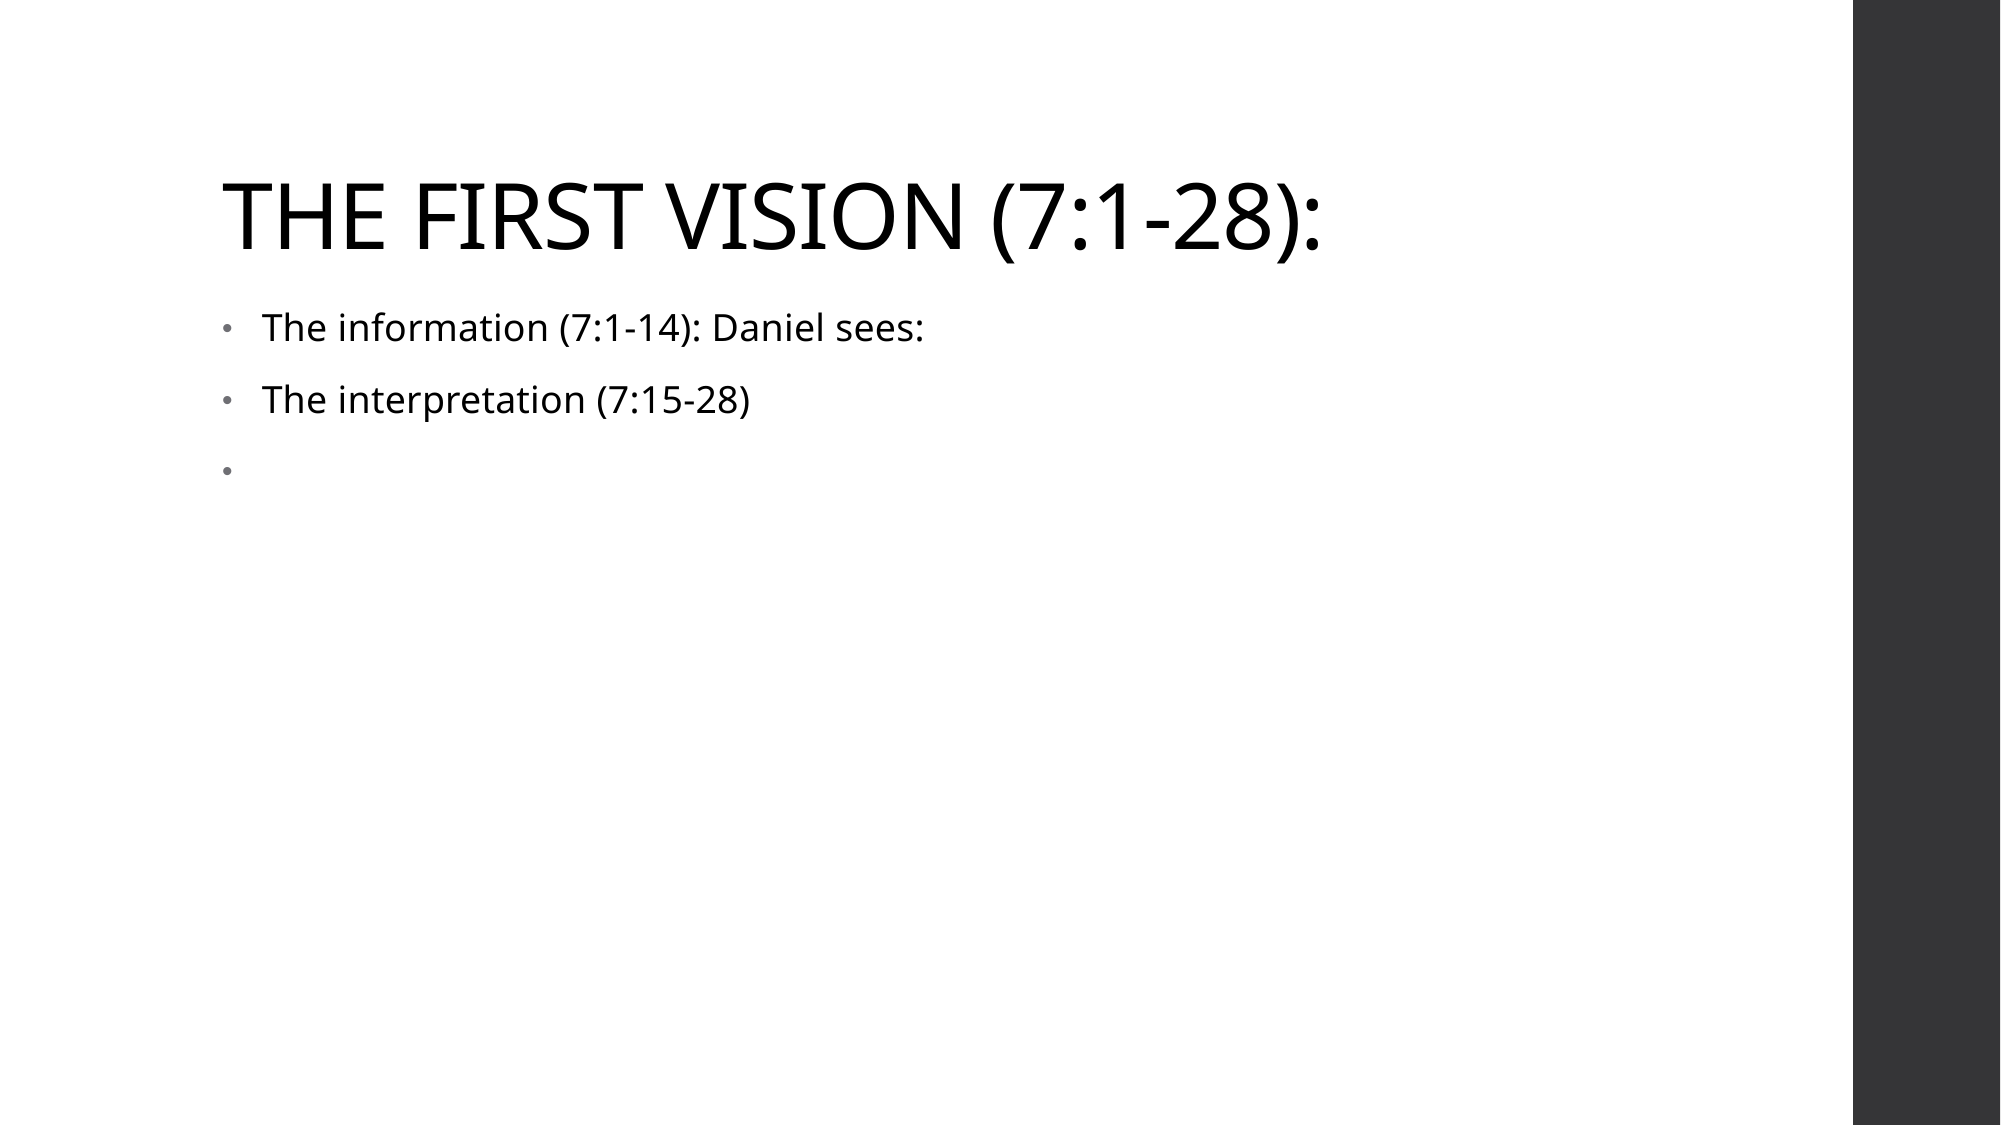

# THE FIRST VISION (7:1-28):
 The information (7:1-14): Daniel sees:
 The interpretation (7:15-28)